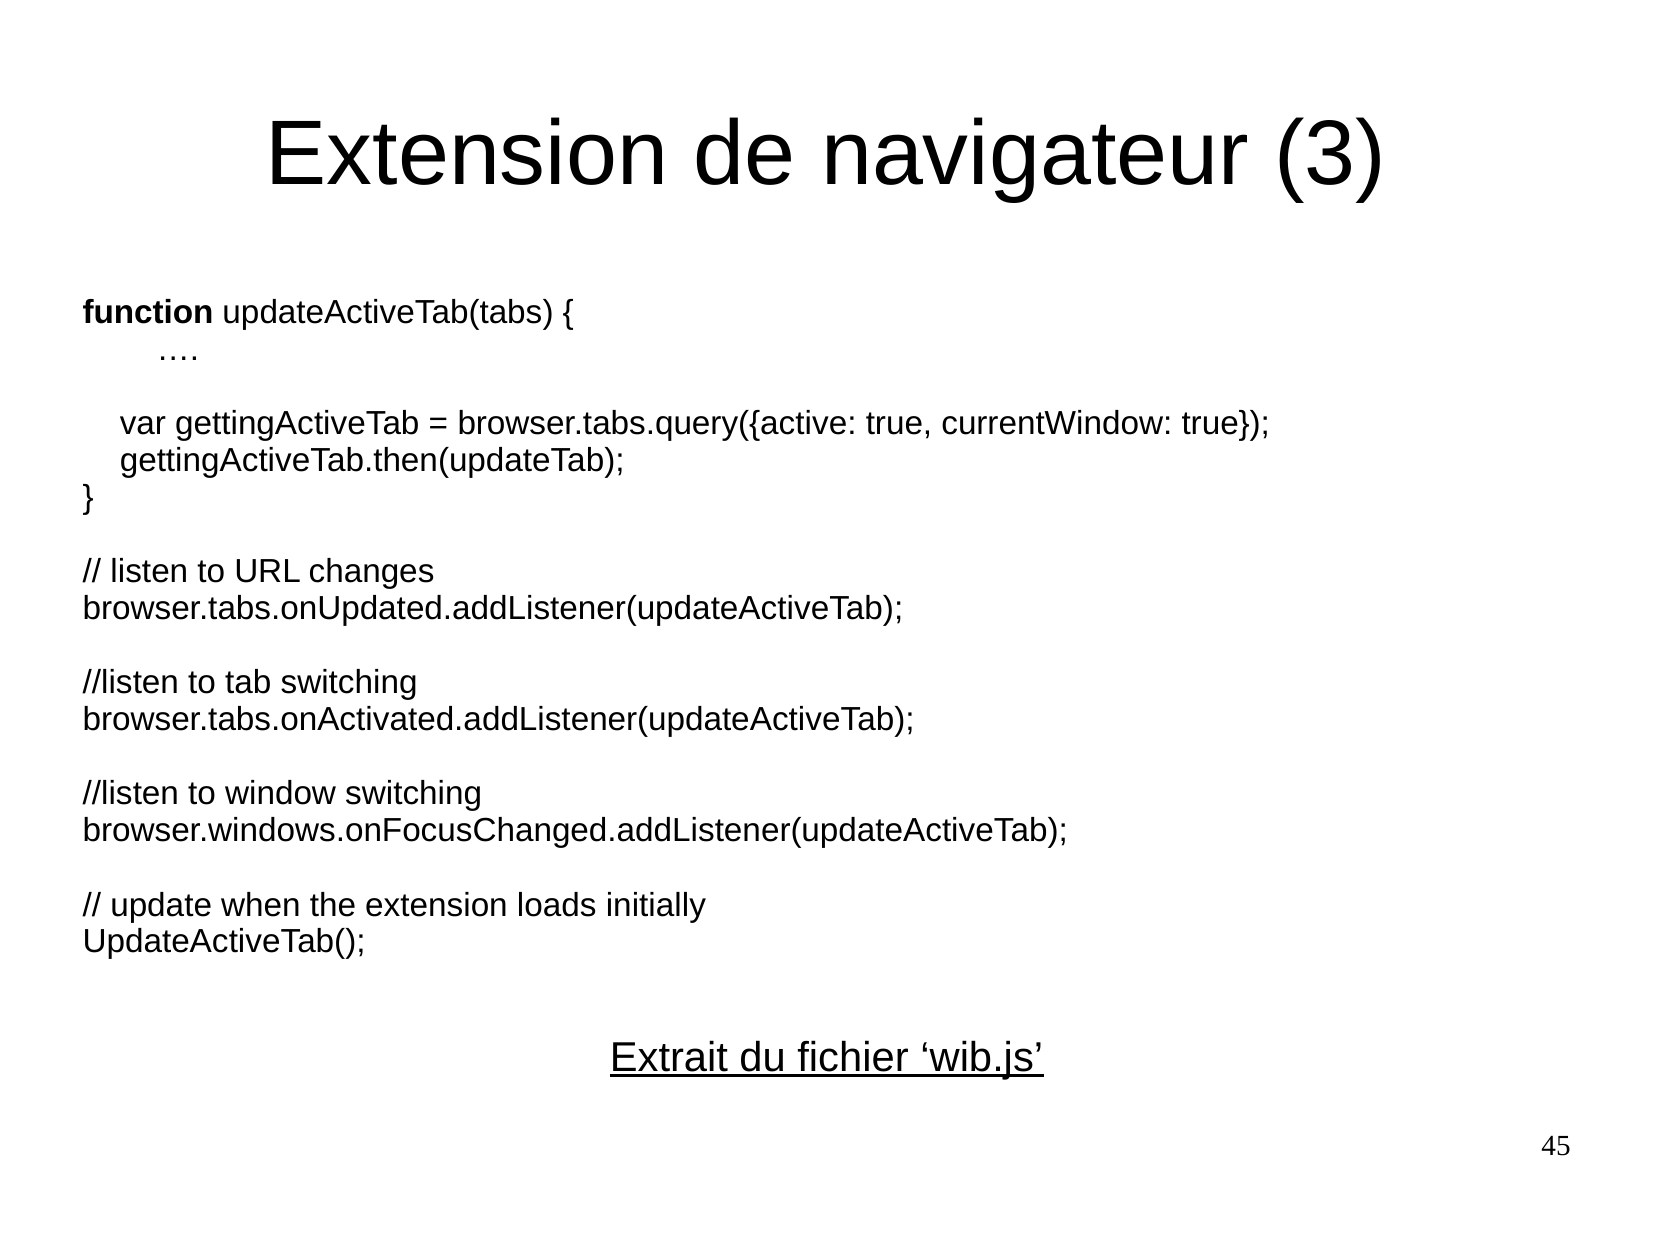

# Extension de navigateur (3)
function updateActiveTab(tabs) {
 ….
 var gettingActiveTab = browser.tabs.query({active: true, currentWindow: true});
 gettingActiveTab.then(updateTab);
}
// listen to URL changes
browser.tabs.onUpdated.addListener(updateActiveTab);
//listen to tab switching
browser.tabs.onActivated.addListener(updateActiveTab);
//listen to window switching
browser.windows.onFocusChanged.addListener(updateActiveTab);
// update when the extension loads initially
UpdateActiveTab();
Extrait du fichier ‘wib.js’
45